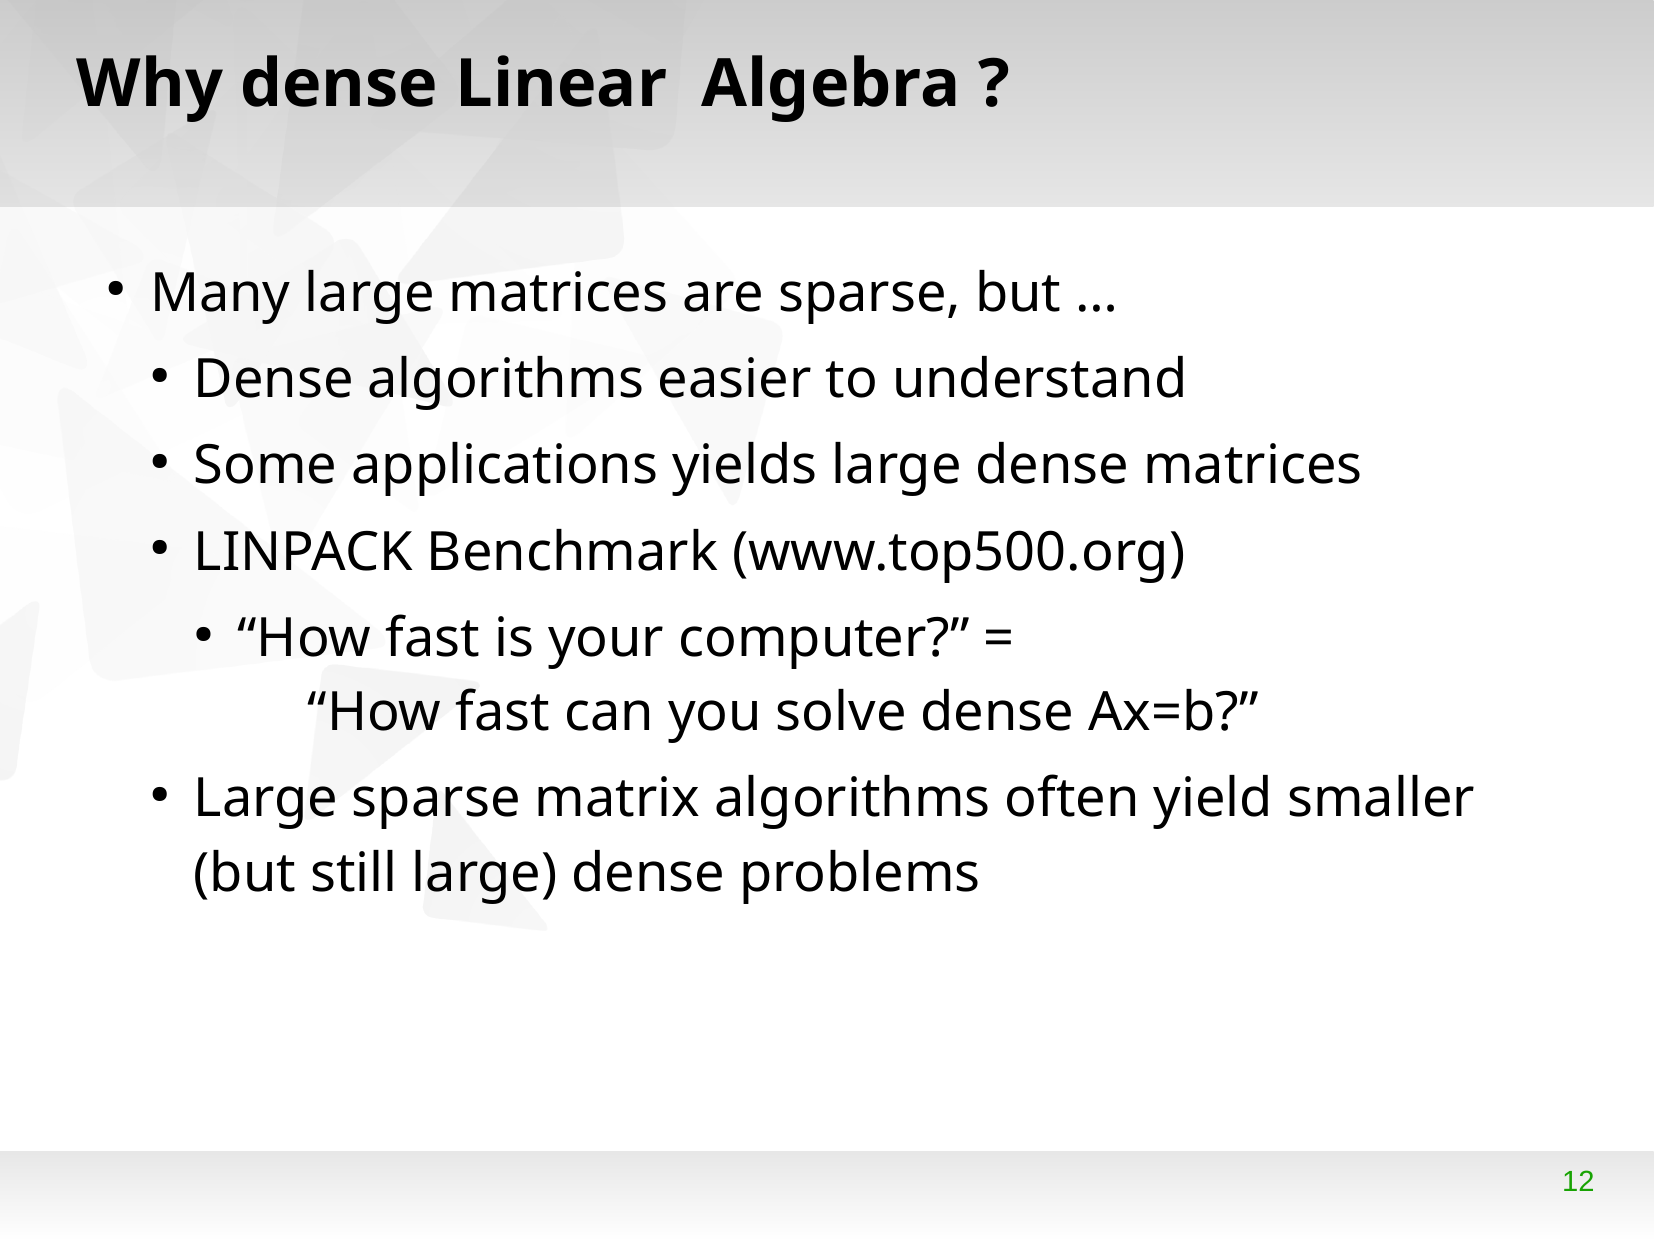

Why dense Linear Algebra ?
# Many large matrices are sparse, but …
Dense algorithms easier to understand
Some applications yields large dense matrices
LINPACK Benchmark (www.top500.org)
“How fast is your computer?” = “How fast can you solve dense Ax=b?”
Large sparse matrix algorithms often yield smaller (but still large) dense problems
12